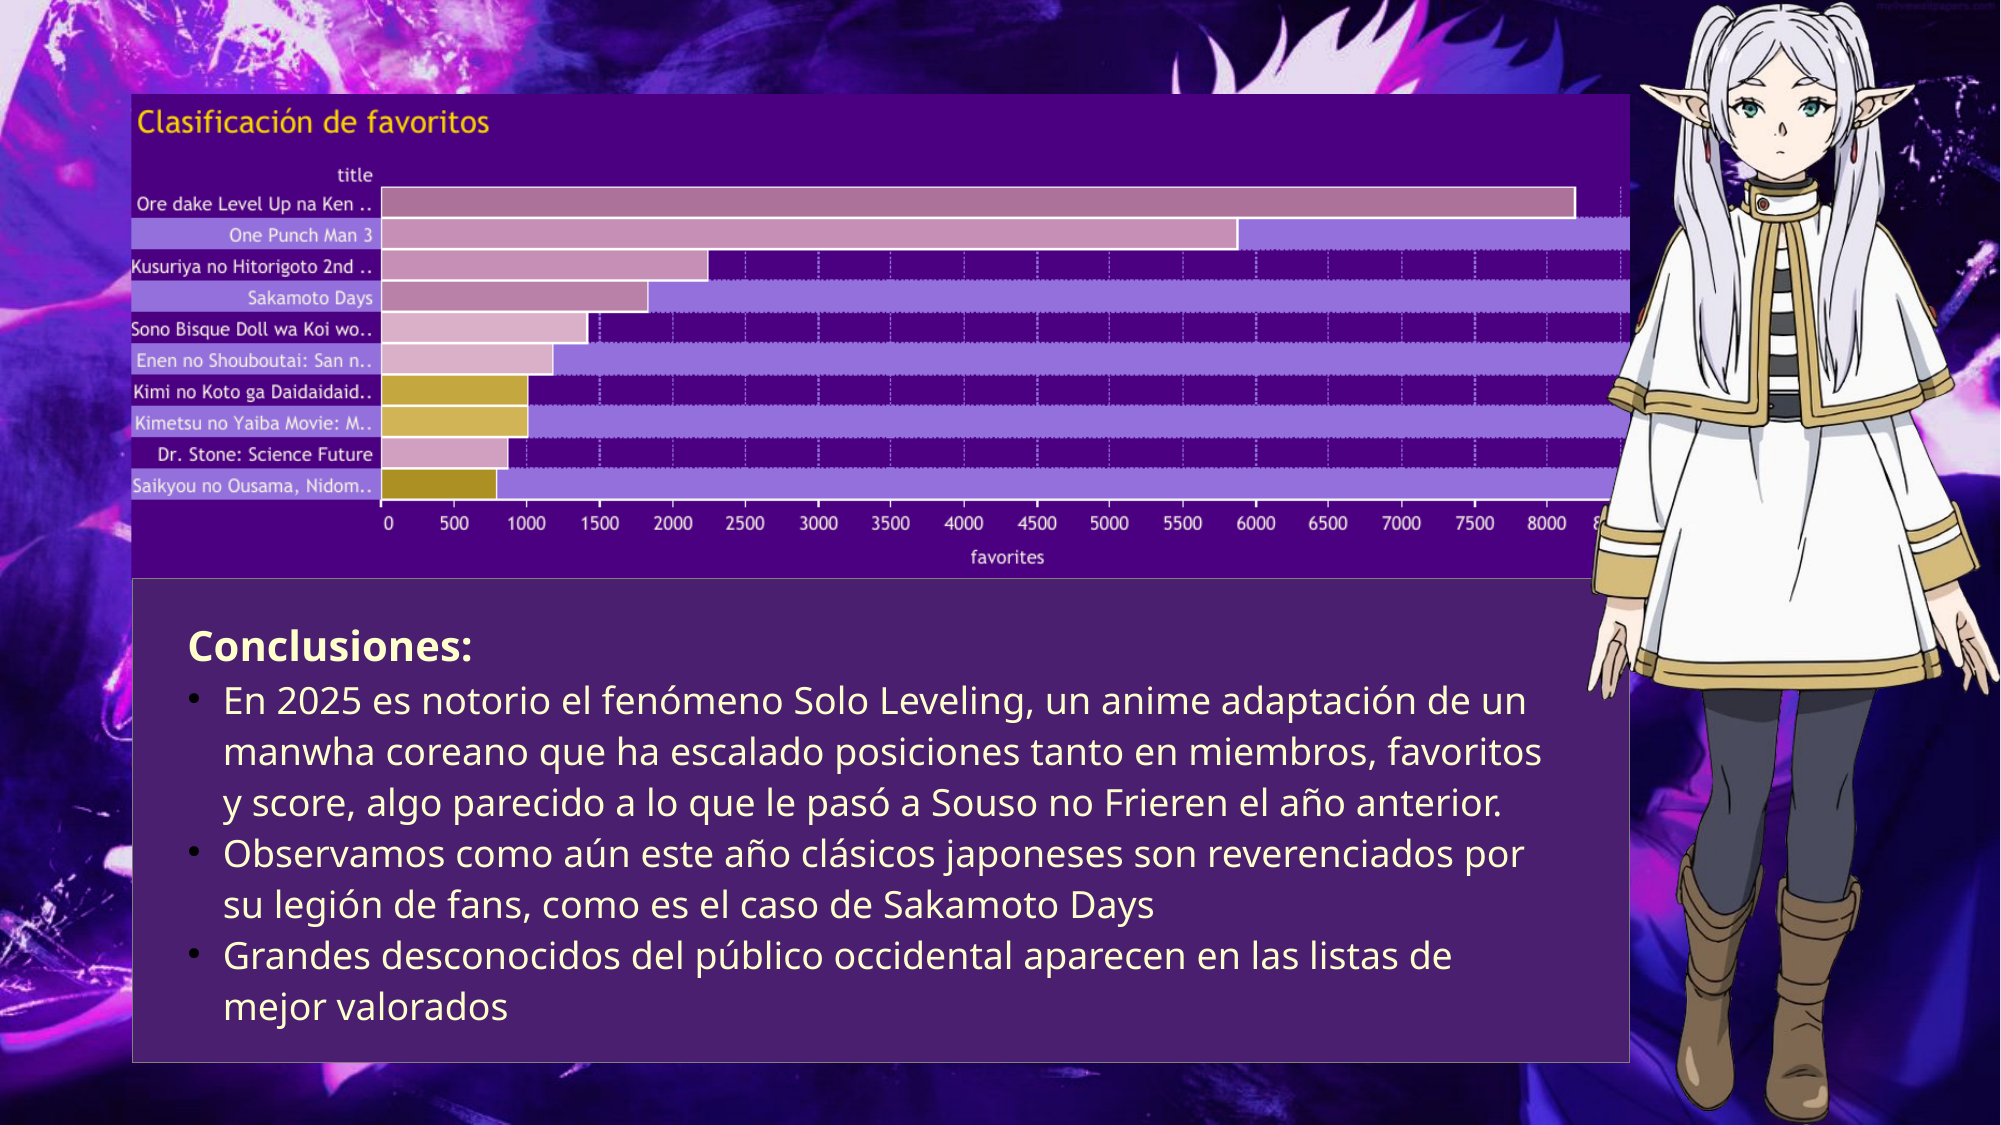

Conclusiones:
En 2025 es notorio el fenómeno Solo Leveling, un anime adaptación de un manwha coreano que ha escalado posiciones tanto en miembros, favoritos y score, algo parecido a lo que le pasó a Souso no Frieren el año anterior.
Observamos como aún este año clásicos japoneses son reverenciados por su legión de fans, como es el caso de Sakamoto Days
Grandes desconocidos del público occidental aparecen en las listas de mejor valorados